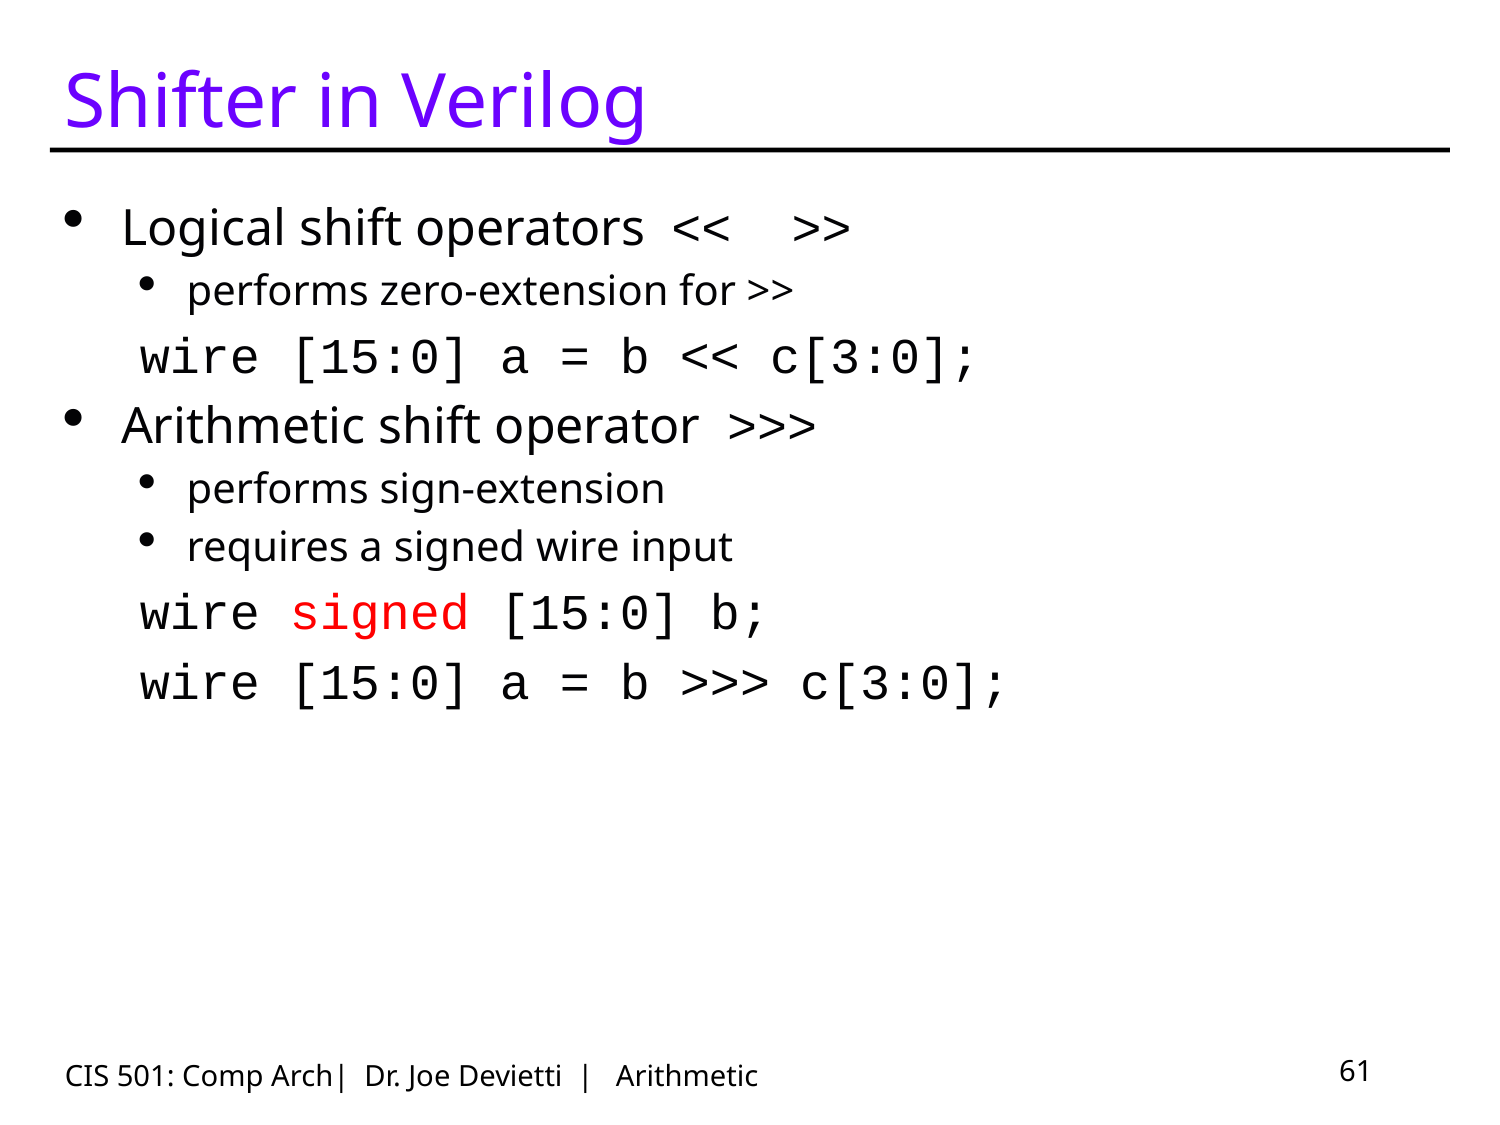

Shifter in Verilog
Logical shift operators << >>
performs zero-extension for >>
	wire [15:0] a = b << c[3:0];
Arithmetic shift operator >>>
performs sign-extension
requires a signed wire input
	wire signed [15:0] b;
	wire [15:0] a = b >>> c[3:0];
CIS 501: Comp Arch| Dr. Joe Devietti | Arithmetic